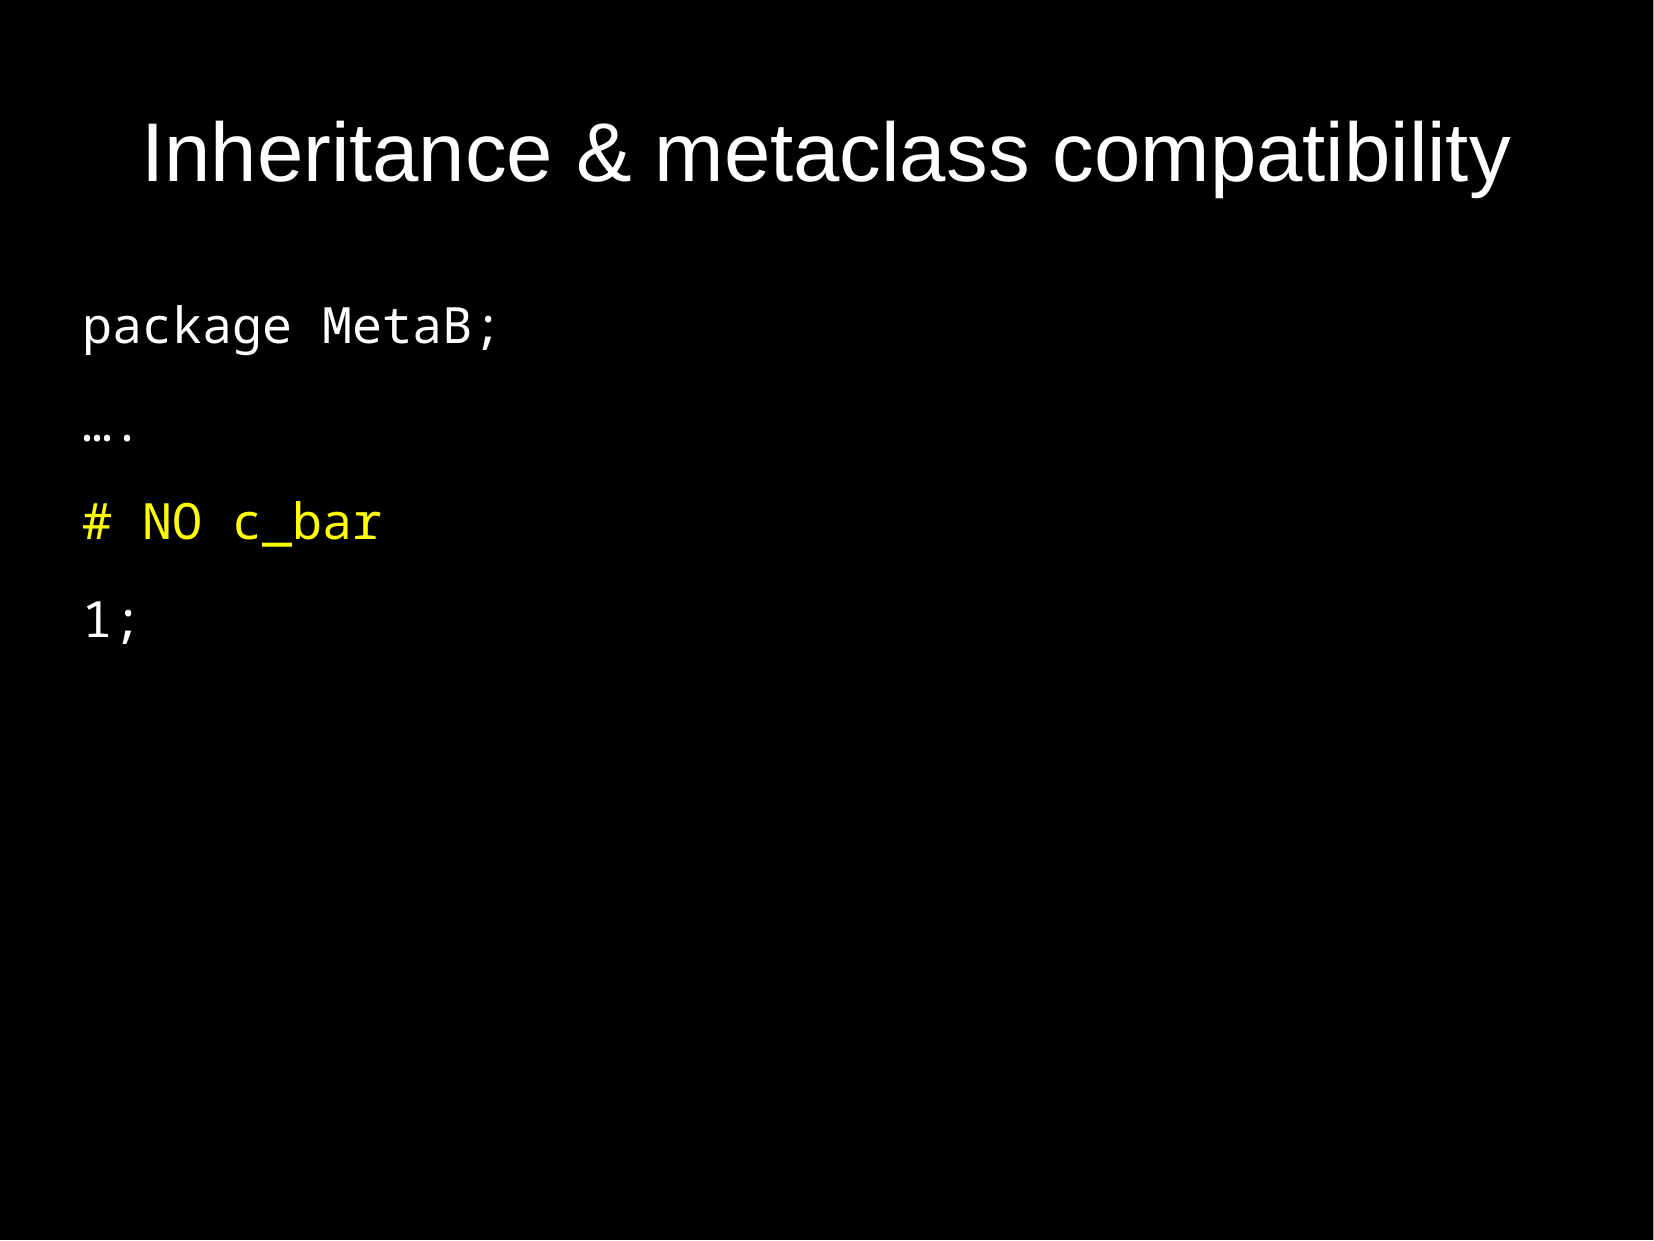

# Inheritance & metaclass compatibility
package MetaB;
….
# NO c_bar
1;